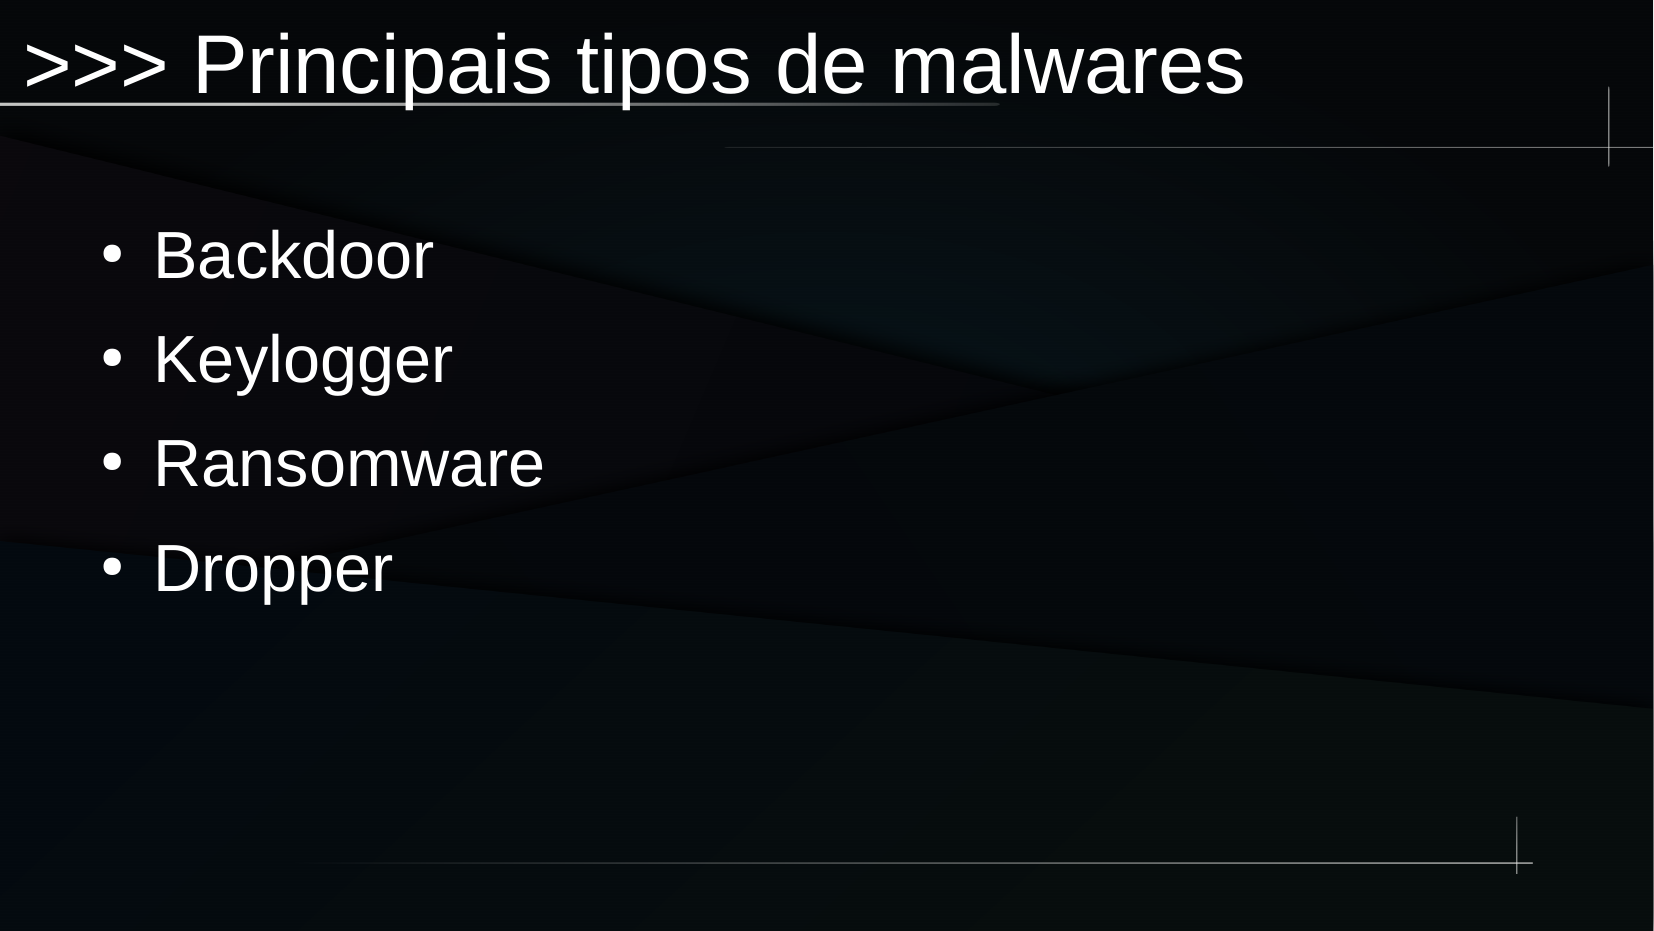

# >>> Principais tipos de malwares
Backdoor
Keylogger
Ransomware
Dropper